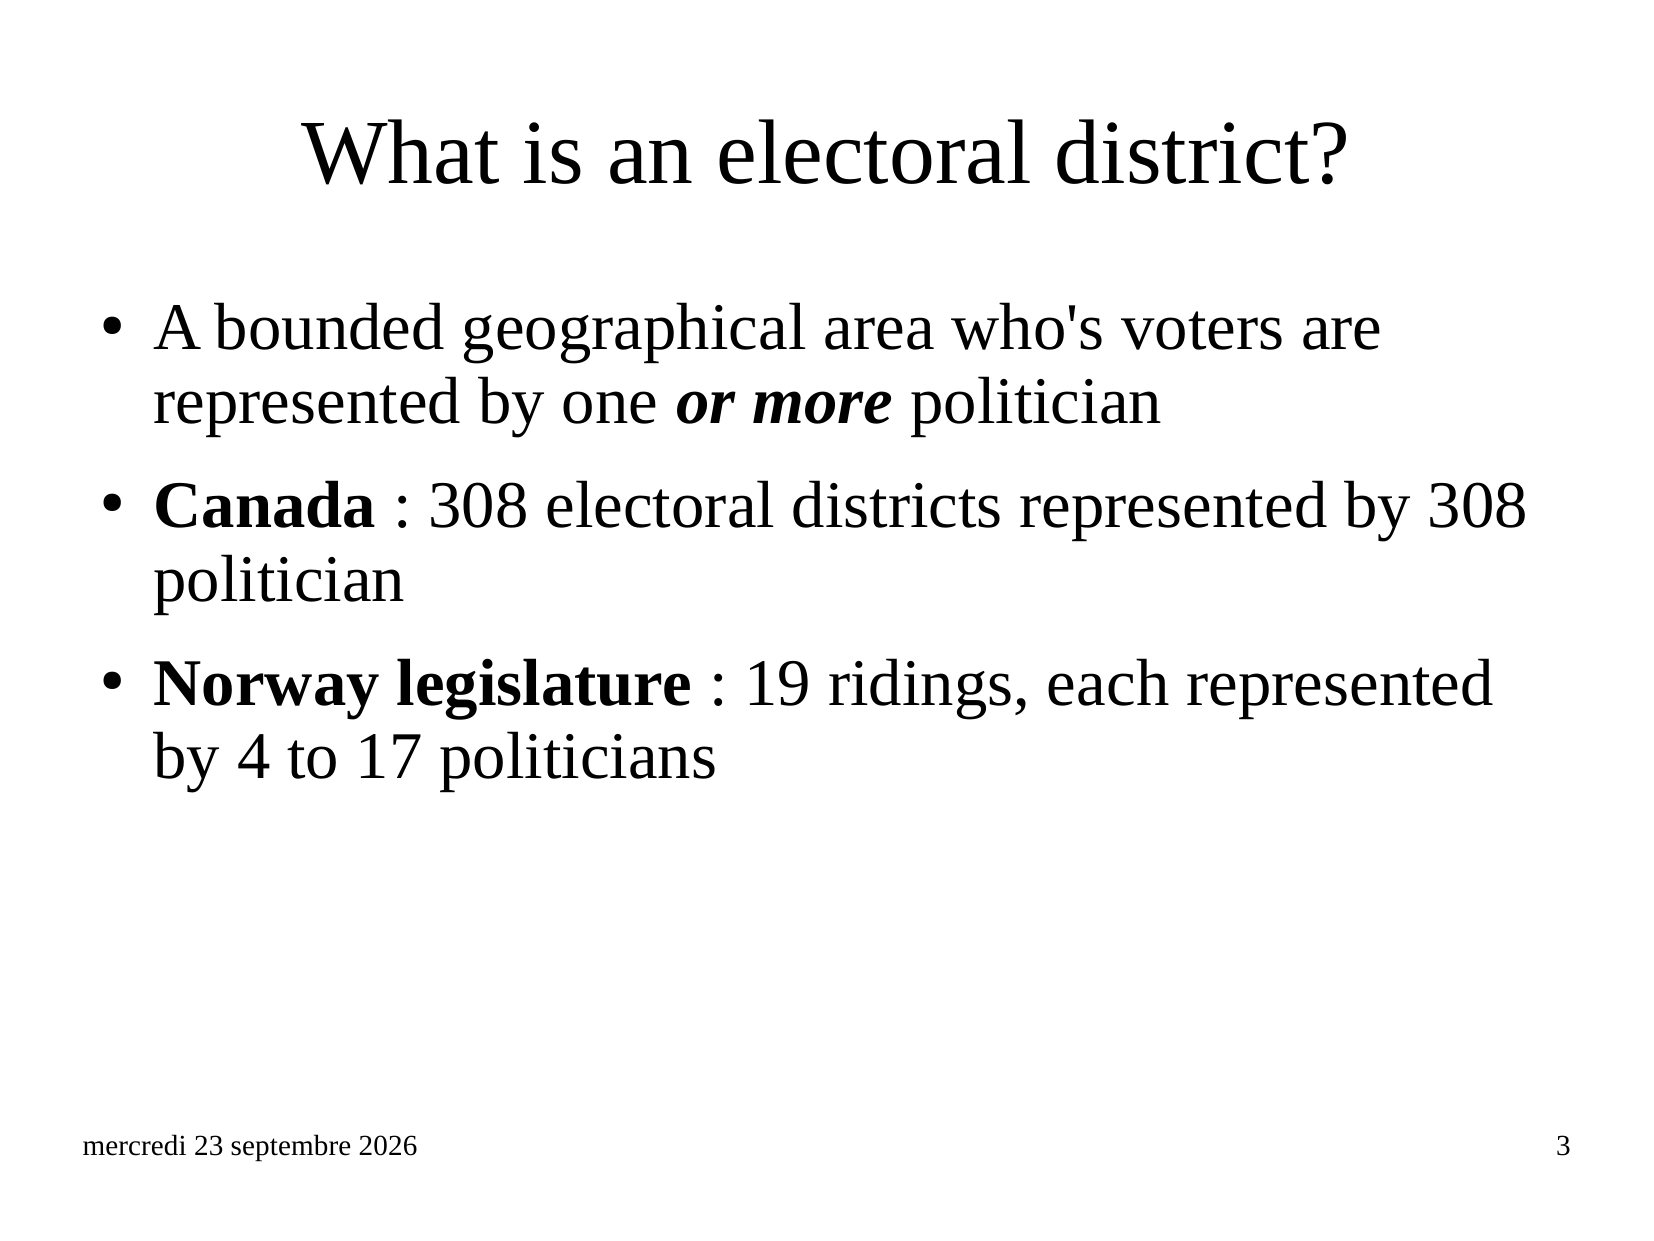

# What is an electoral district?
A bounded geographical area who's voters are represented by one or more politician
Canada : 308 electoral districts represented by 308 politician
Norway legislature : 19 ridings, each represented by 4 to 17 politicians
3